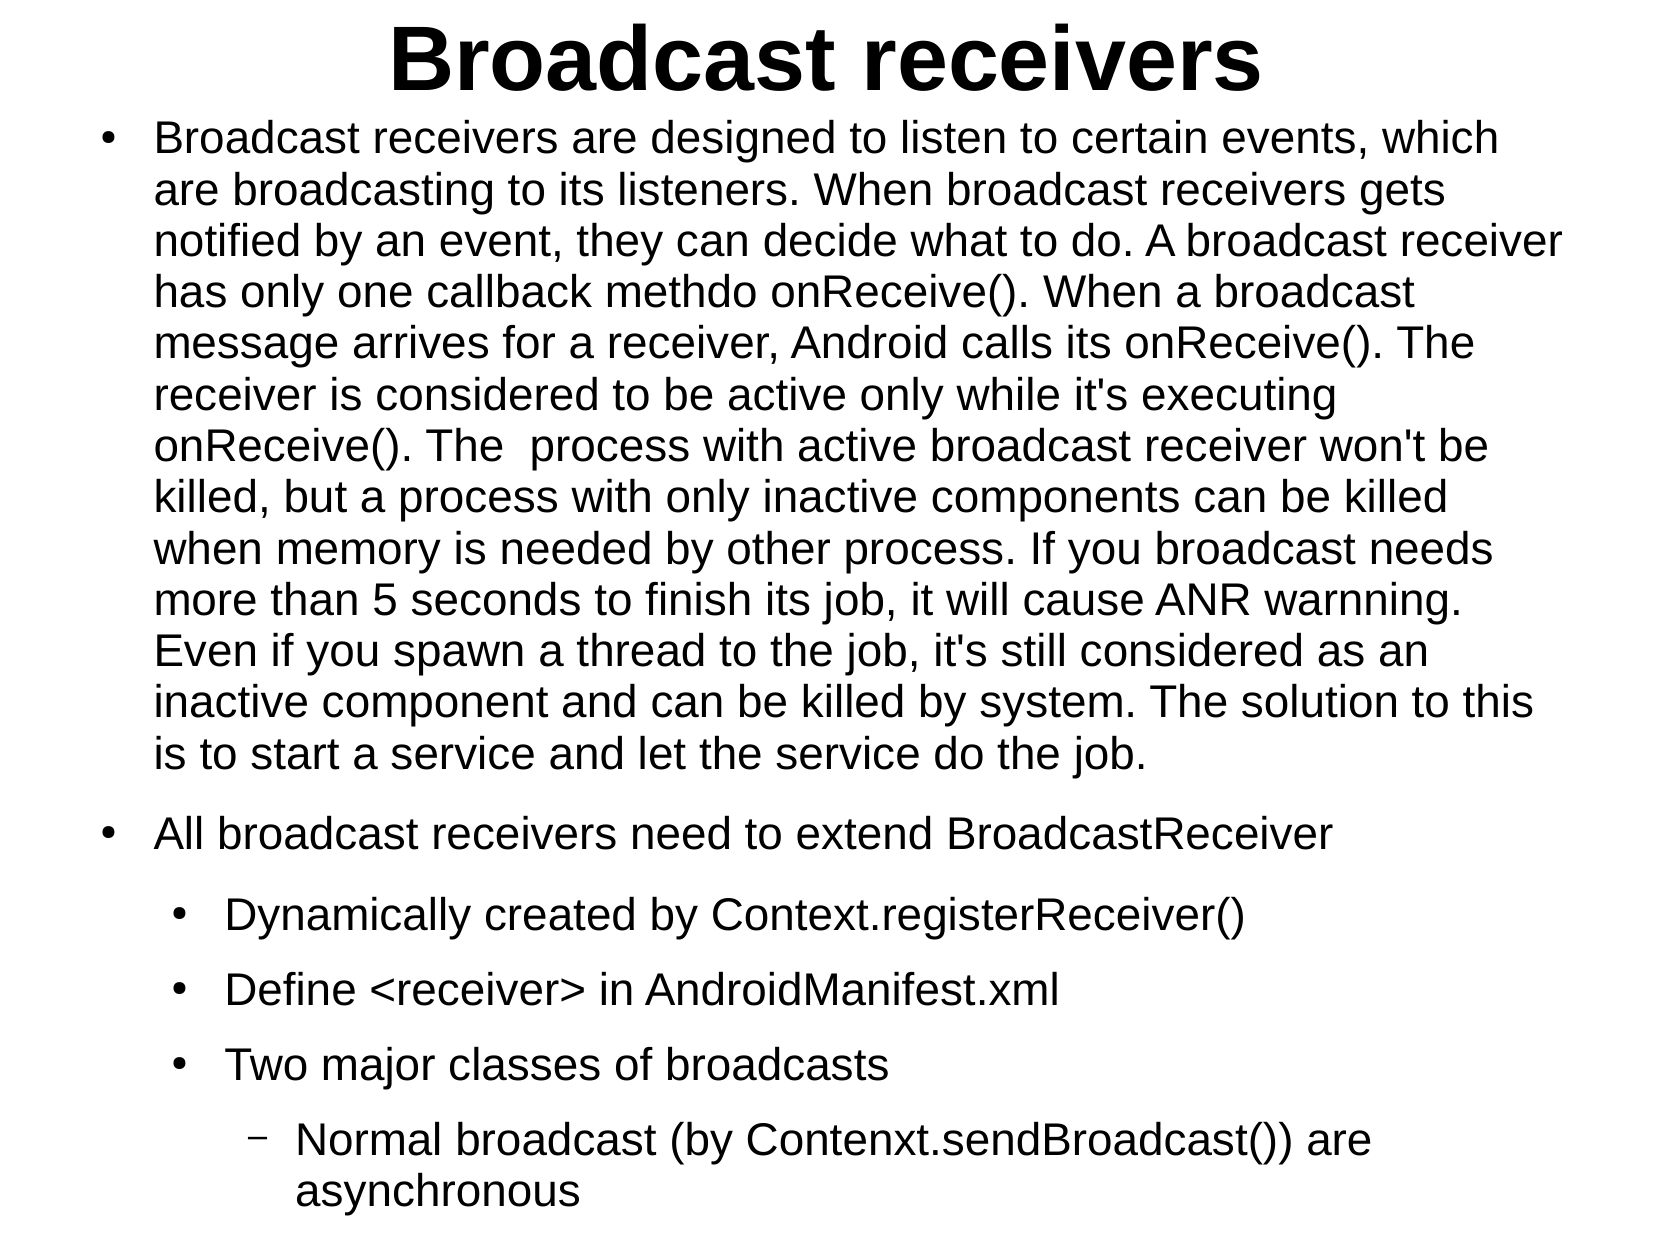

Broadcast receivers
# Broadcast receivers are designed to listen to certain events, which are broadcasting to its listeners. When broadcast receivers gets notified by an event, they can decide what to do. A broadcast receiver has only one callback methdo onReceive(). When a broadcast message arrives for a receiver, Android calls its onReceive(). The receiver is considered to be active only while it's executing onReceive(). The process with active broadcast receiver won't be killed, but a process with only inactive components can be killed when memory is needed by other process. If you broadcast needs more than 5 seconds to finish its job, it will cause ANR warnning. Even if you spawn a thread to the job, it's still considered as an inactive component and can be killed by system. The solution to this is to start a service and let the service do the job.
All broadcast receivers need to extend BroadcastReceiver
Dynamically created by Context.registerReceiver()
Define <receiver> in AndroidManifest.xml
Two major classes of broadcasts
Normal broadcast (by Contenxt.sendBroadcast()) are asynchronous